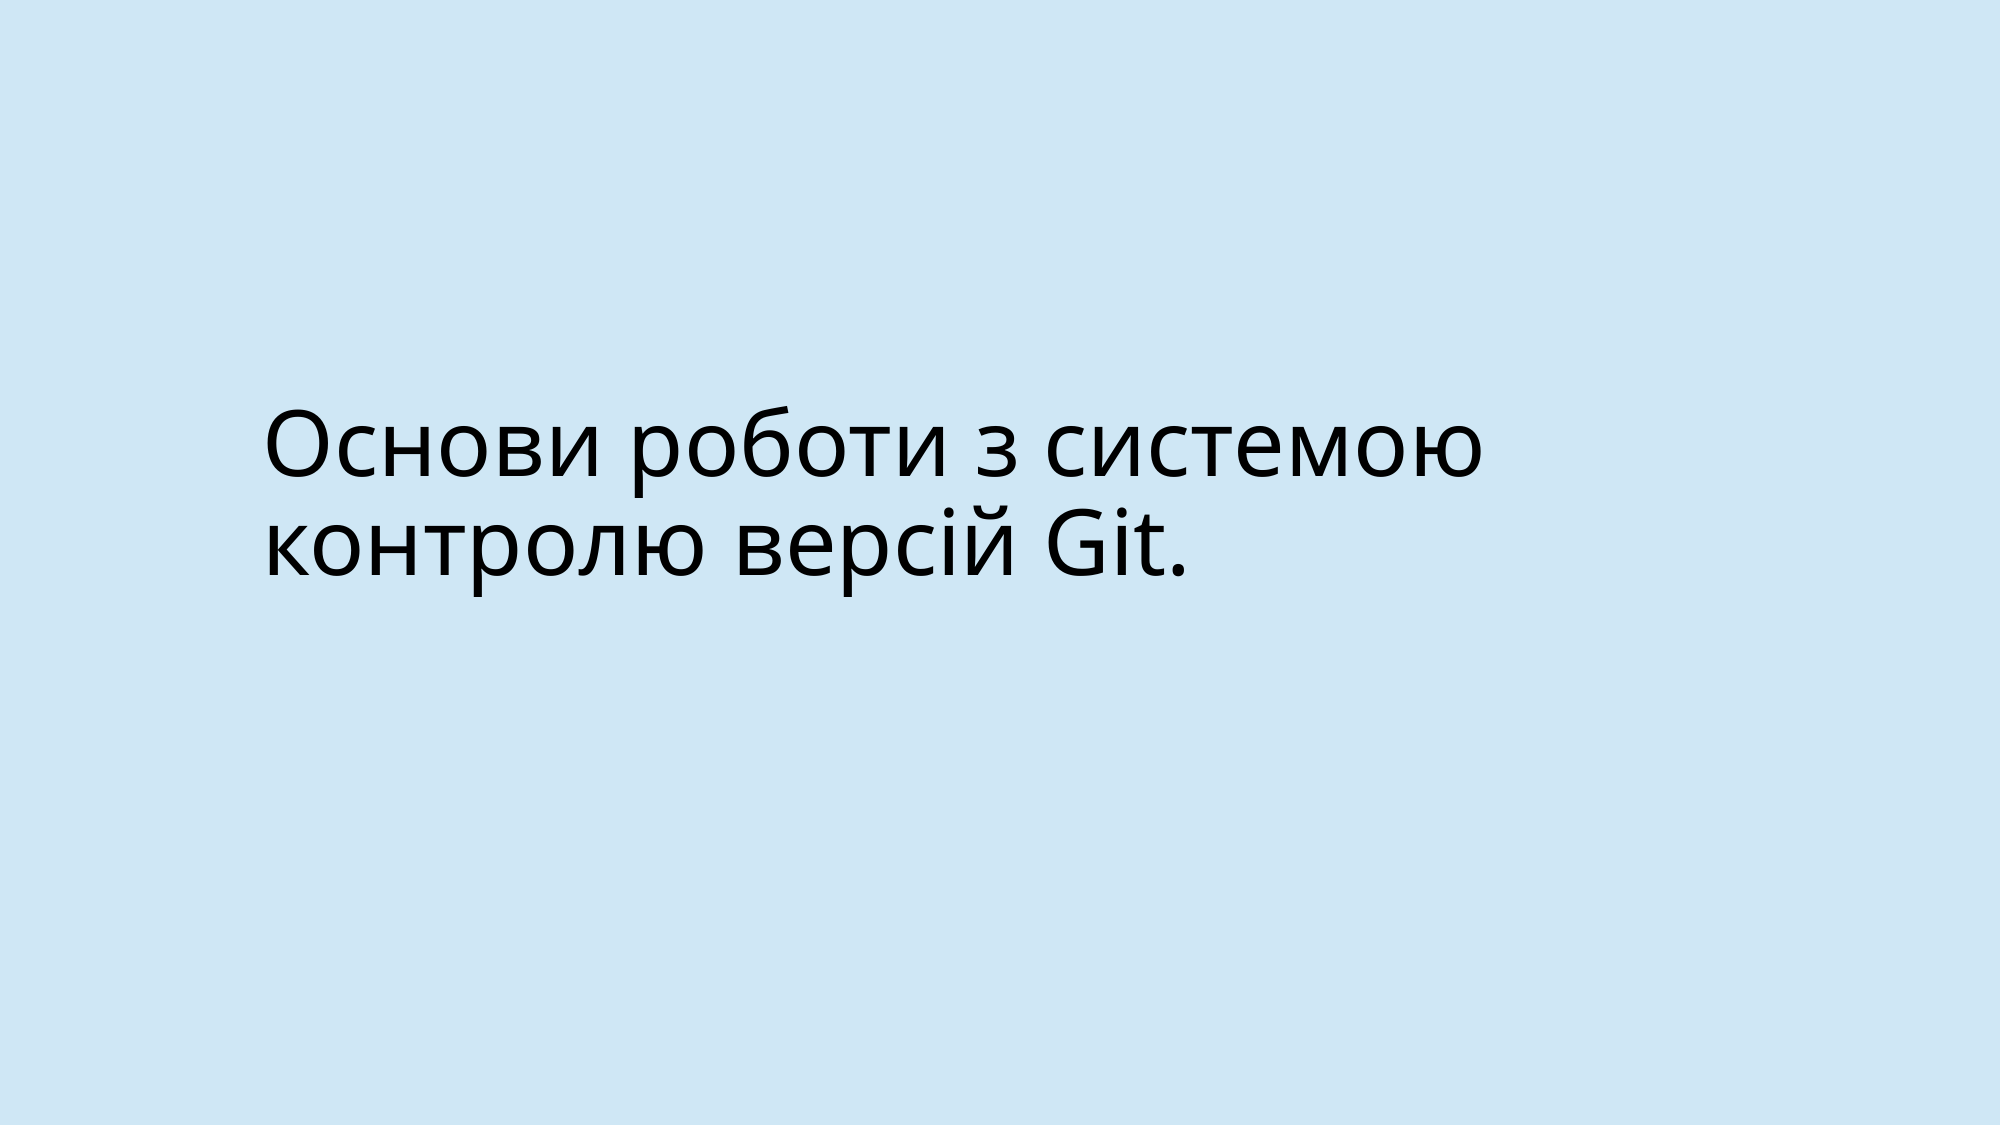

# Основи роботи з системою контролю версій Git.